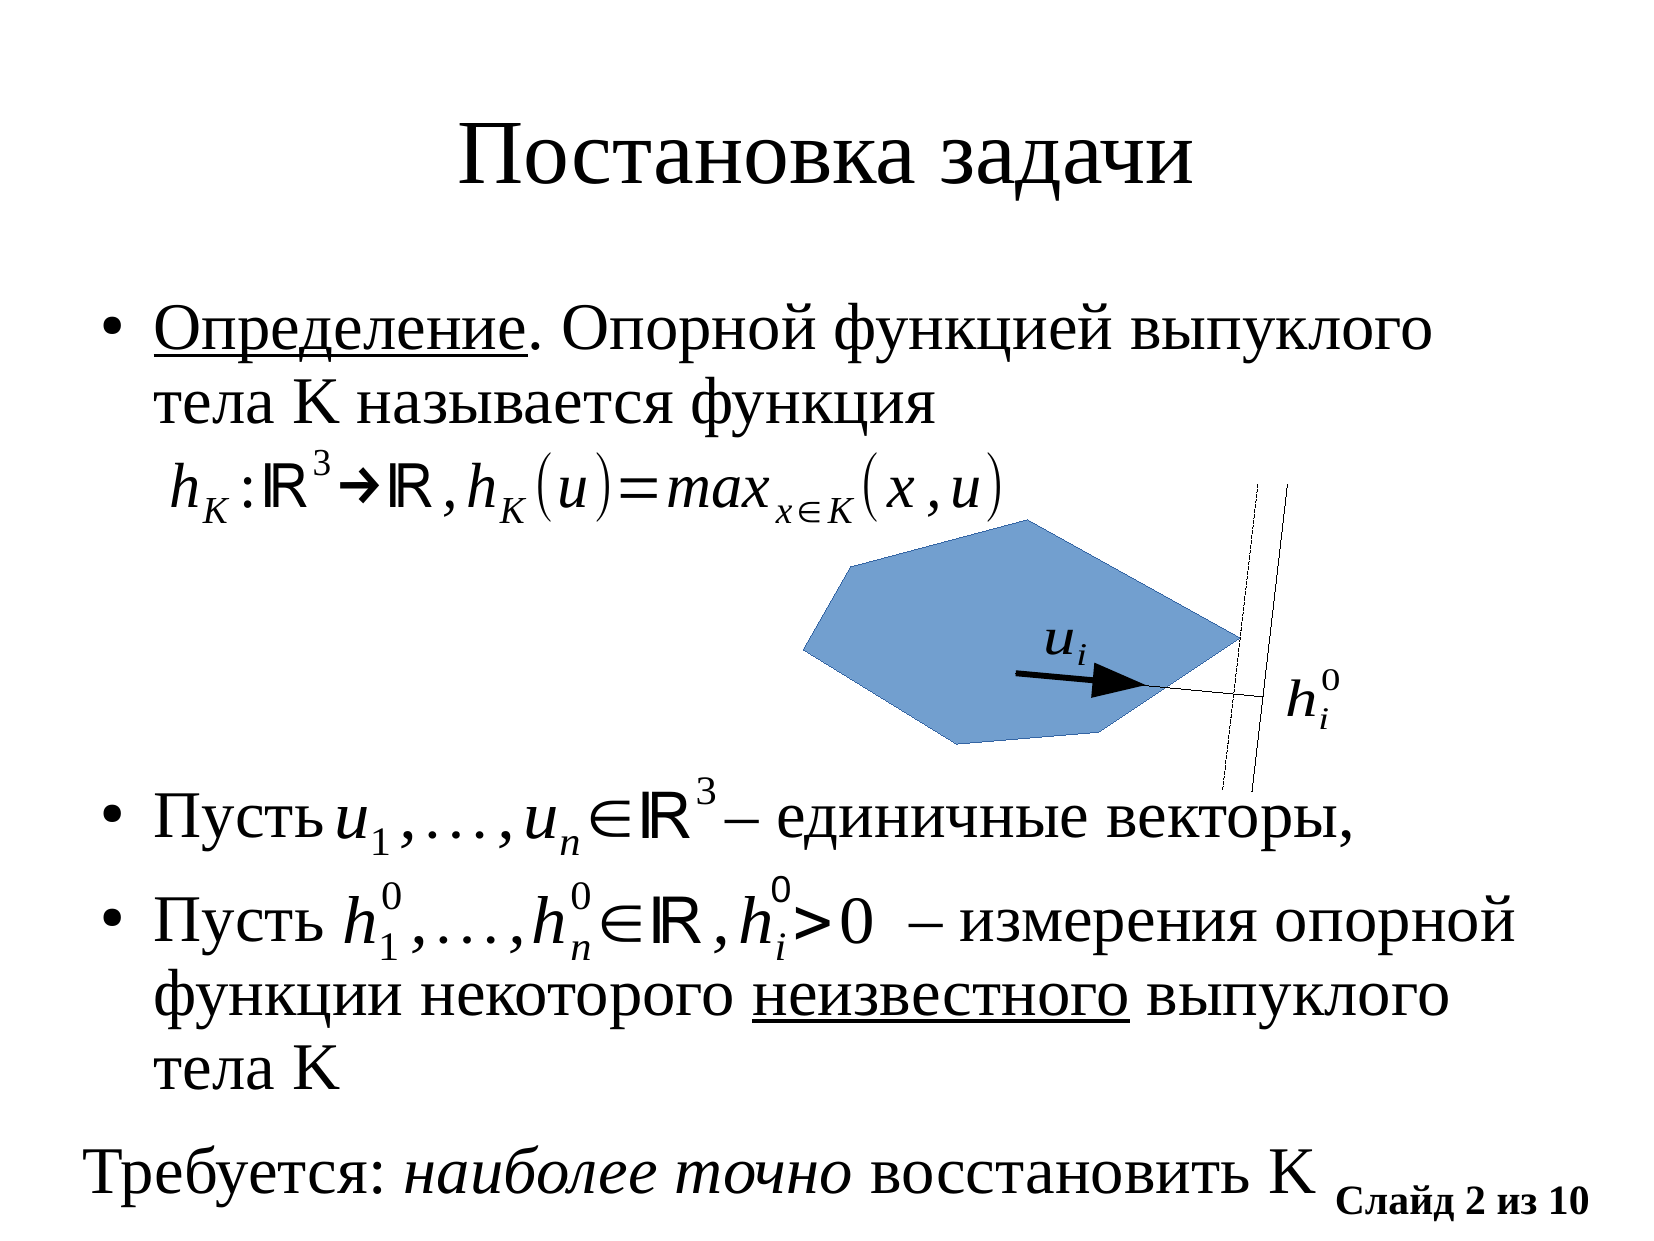

# Постановка задачи
Определение. Опорной функцией выпуклого тела K называется функция
Пусть – единичные векторы,
Пусть – измерения опорной функции некоторого неизвестного выпуклого тела K
Требуется: наиболее точно восстановить K
0
2